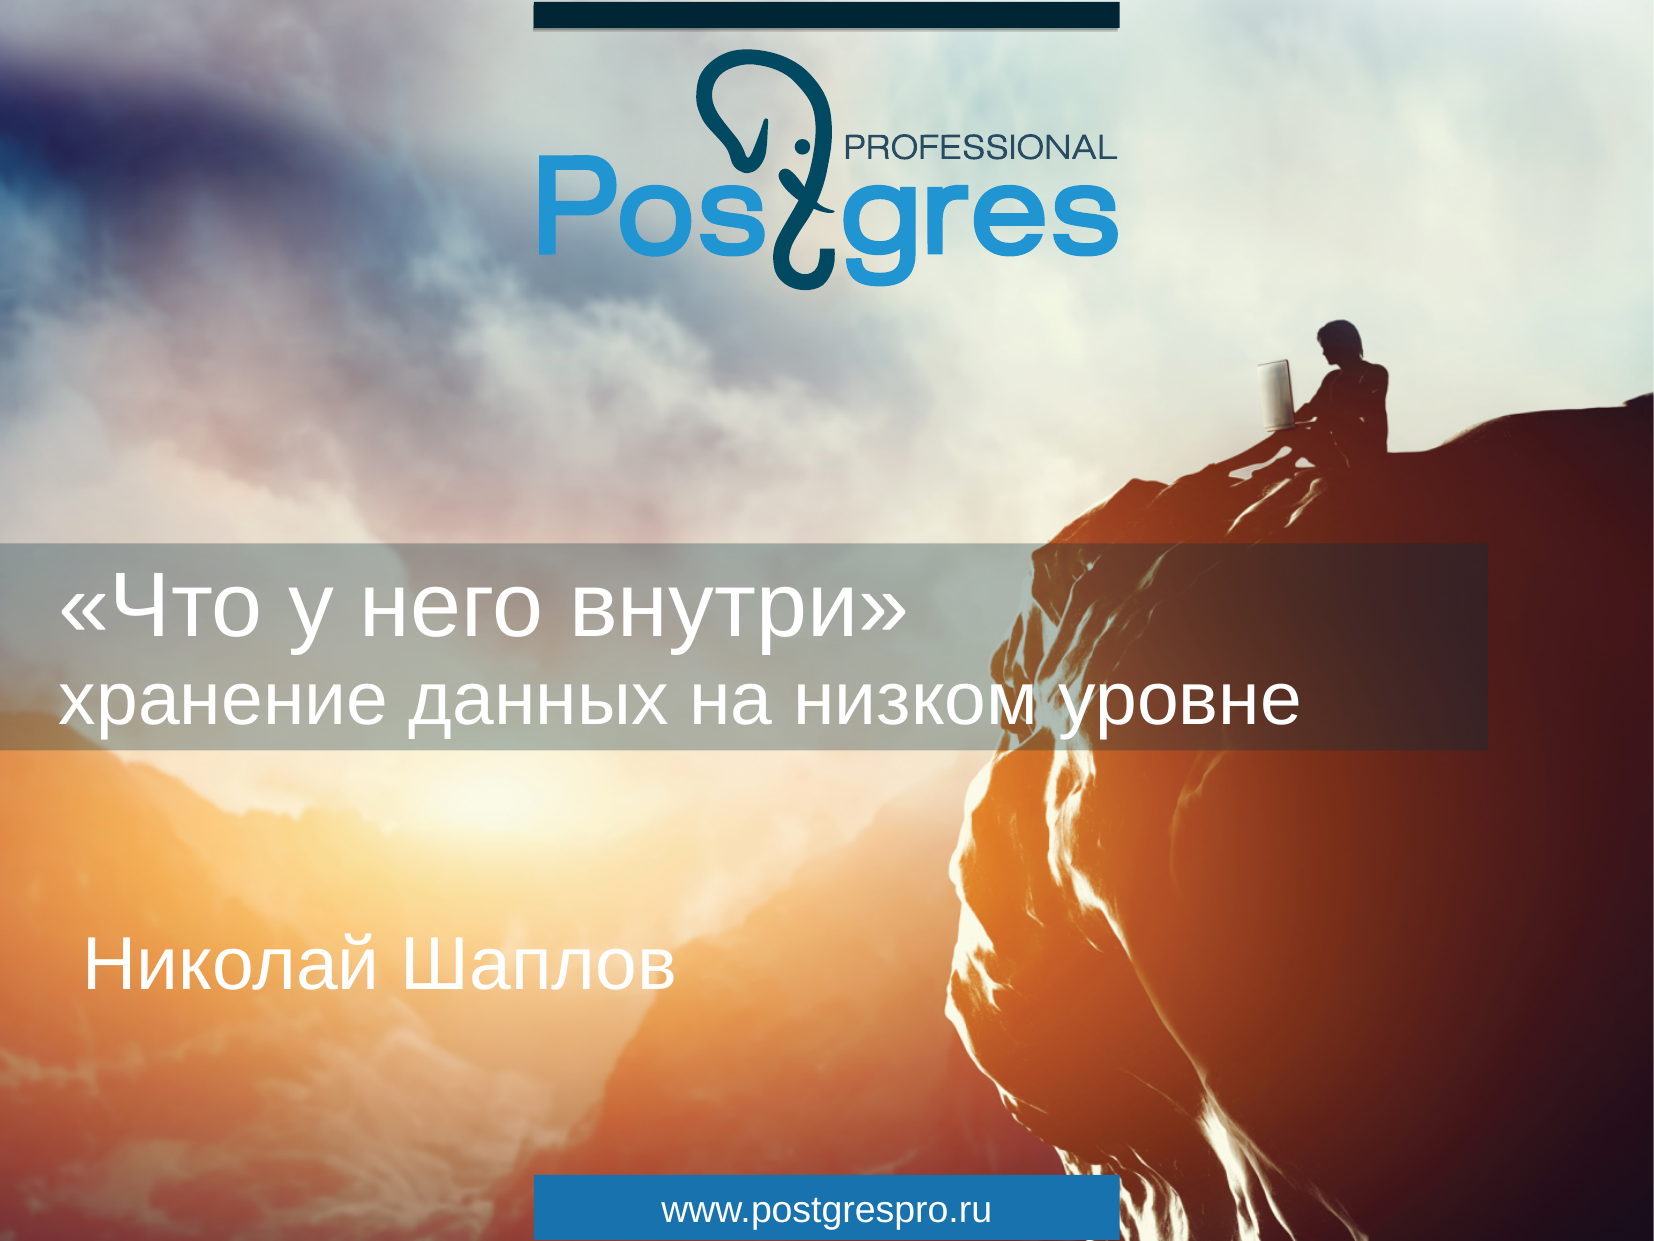

# «Что у него внутри» хранение данных на низком уровне
Николай Шаплов